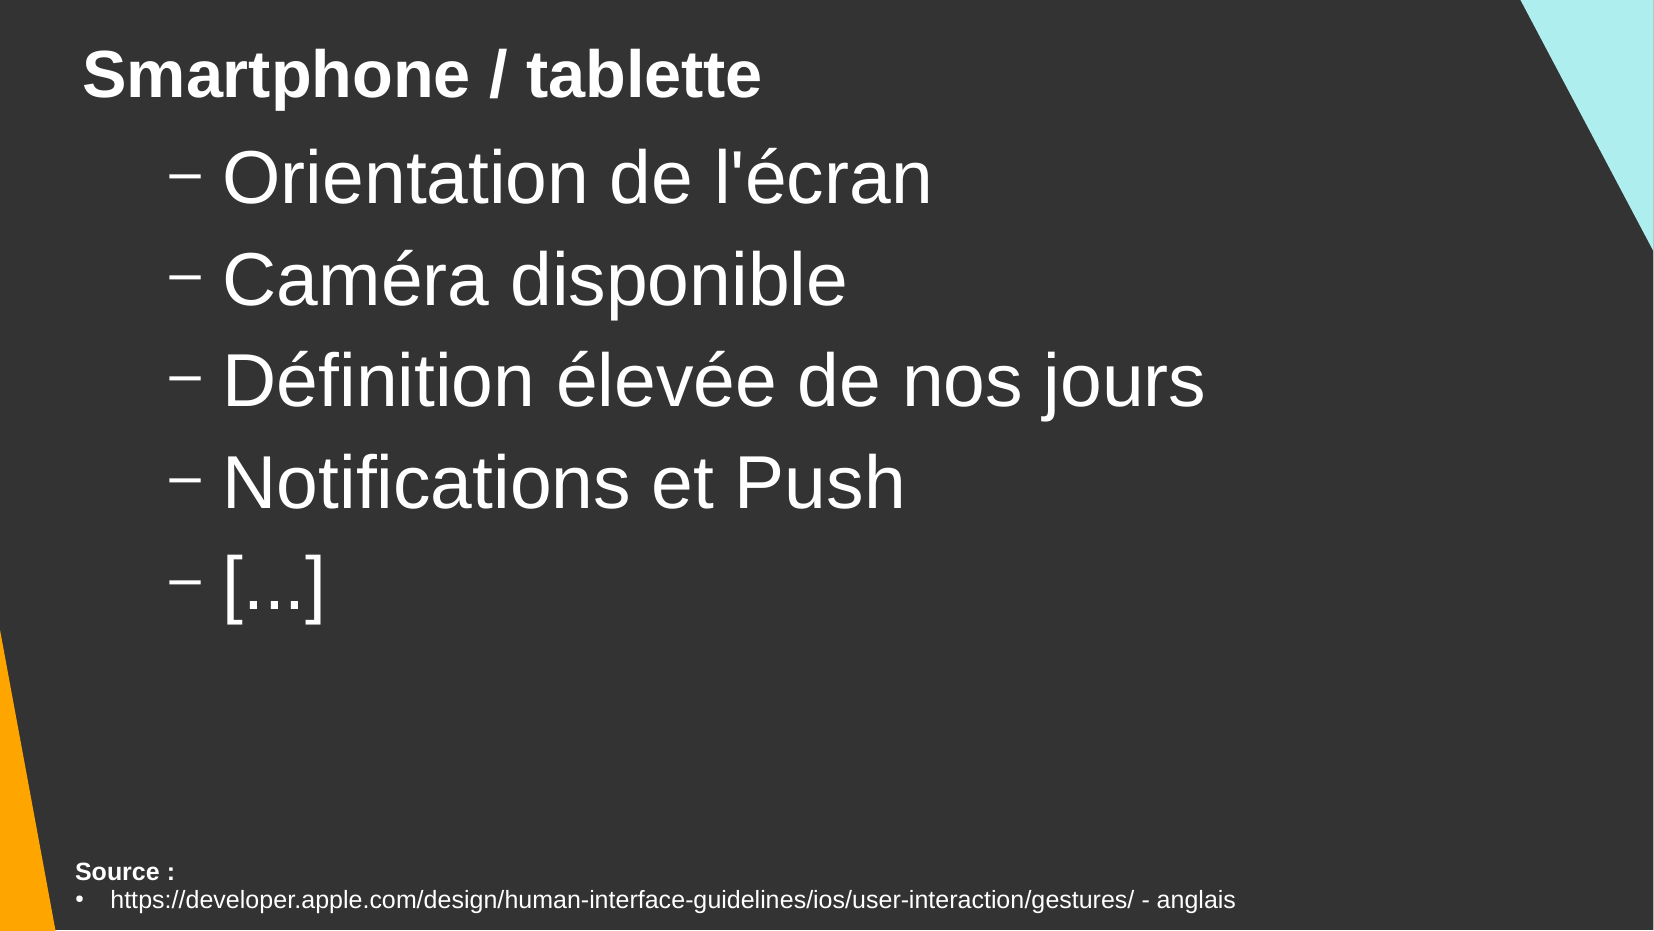

# Smartphone / tablette
Orientation de l'écran
Caméra disponible
Définition élevée de nos jours
Notifications et Push
[...]
Source :
https://developer.apple.com/design/human-interface-guidelines/ios/user-interaction/gestures/ - anglais